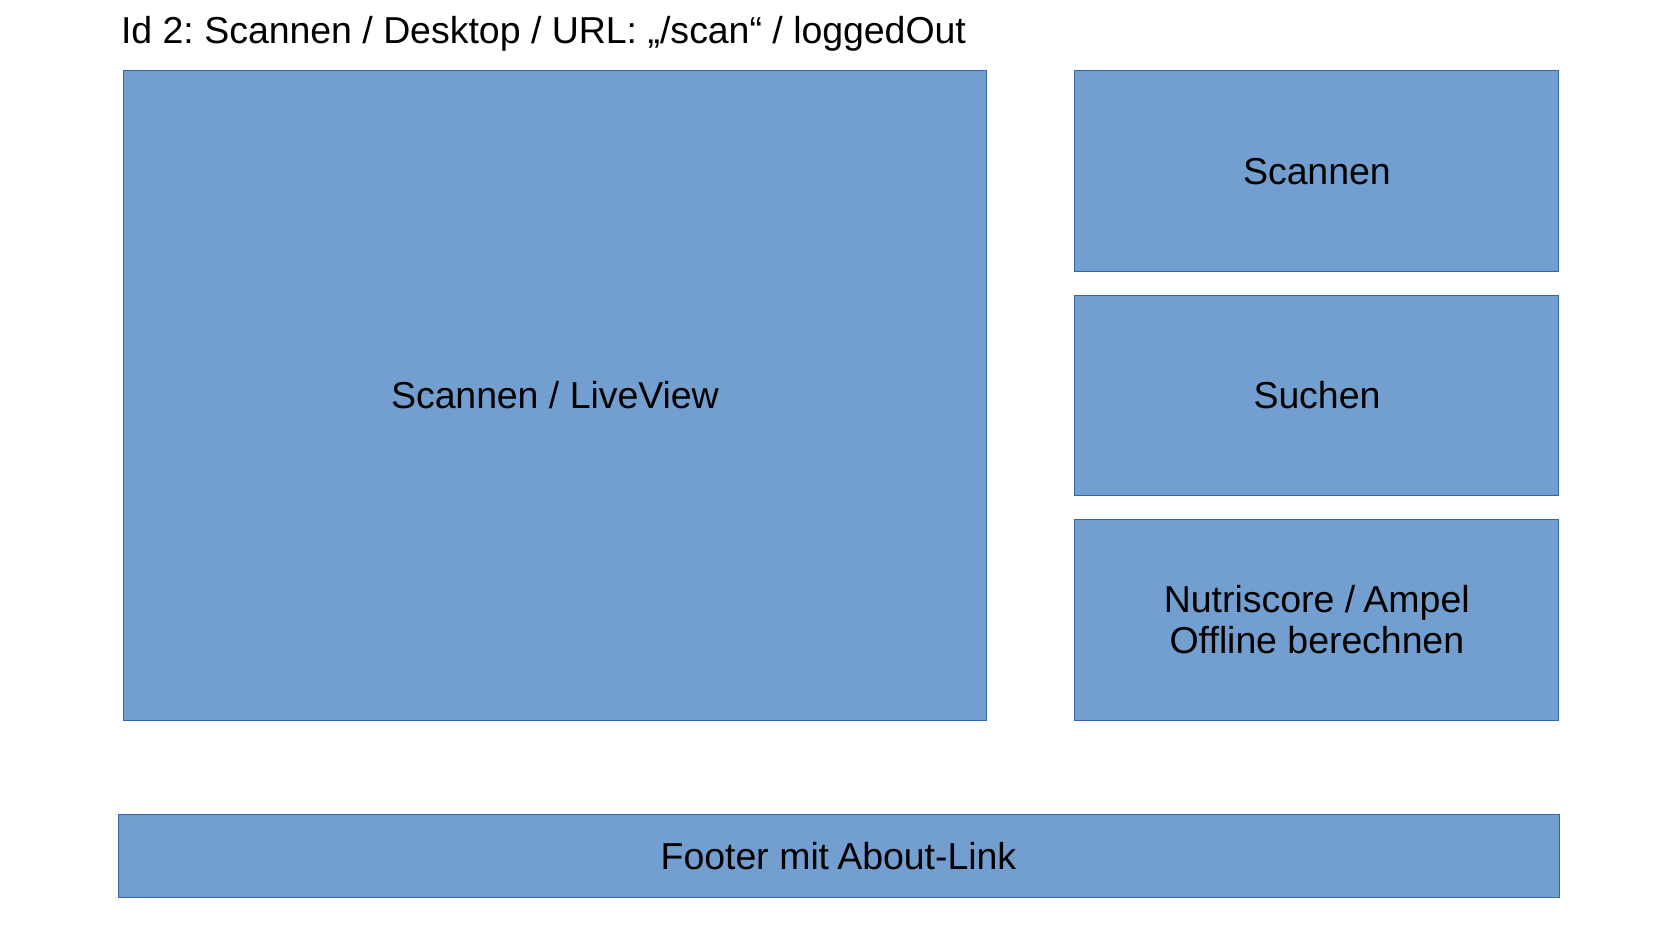

Id 2: Scannen / Desktop / URL: „/scan“ / loggedOut
Scannen / LiveView
Scannen
Suchen
Nutriscore / Ampel
Offline berechnen
Footer mit About-Link